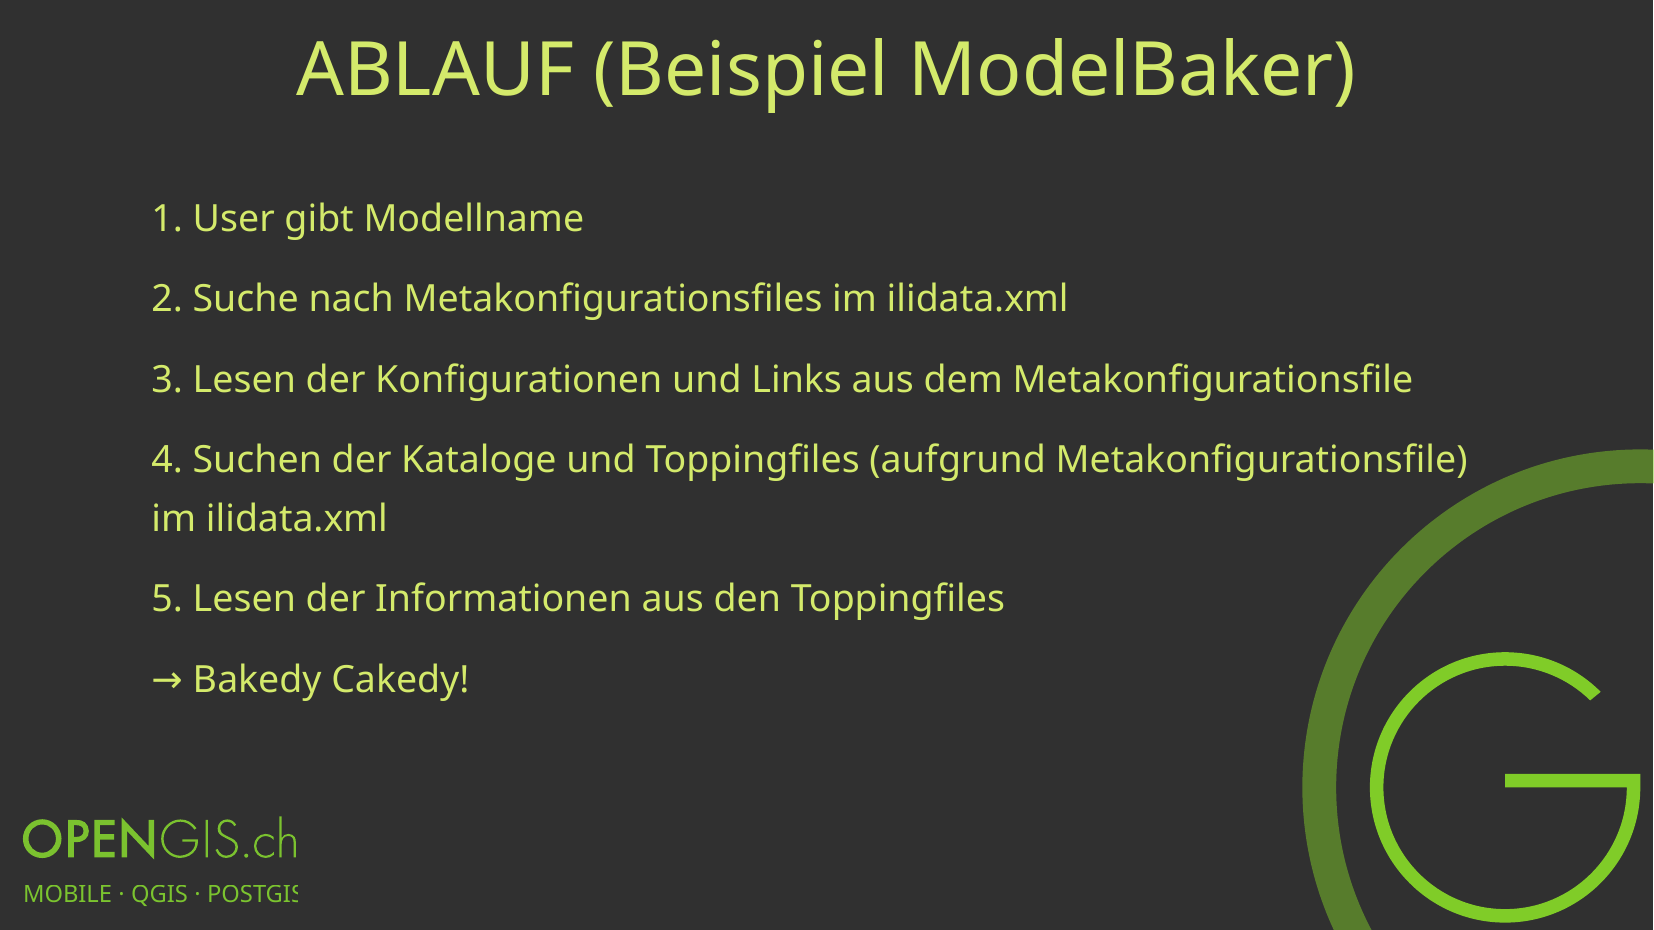

# ABLAUF (Beispiel ModelBaker)
1. User gibt Modellname
2. Suche nach Metakonfigurationsfiles im ilidata.xml
3. Lesen der Konfigurationen und Links aus dem Metakonfigurationsfile
4. Suchen der Kataloge und Toppingfiles (aufgrund Metakonfigurationsfile) im ilidata.xml
5. Lesen der Informationen aus den Toppingfiles
→ Bakedy Cakedy!